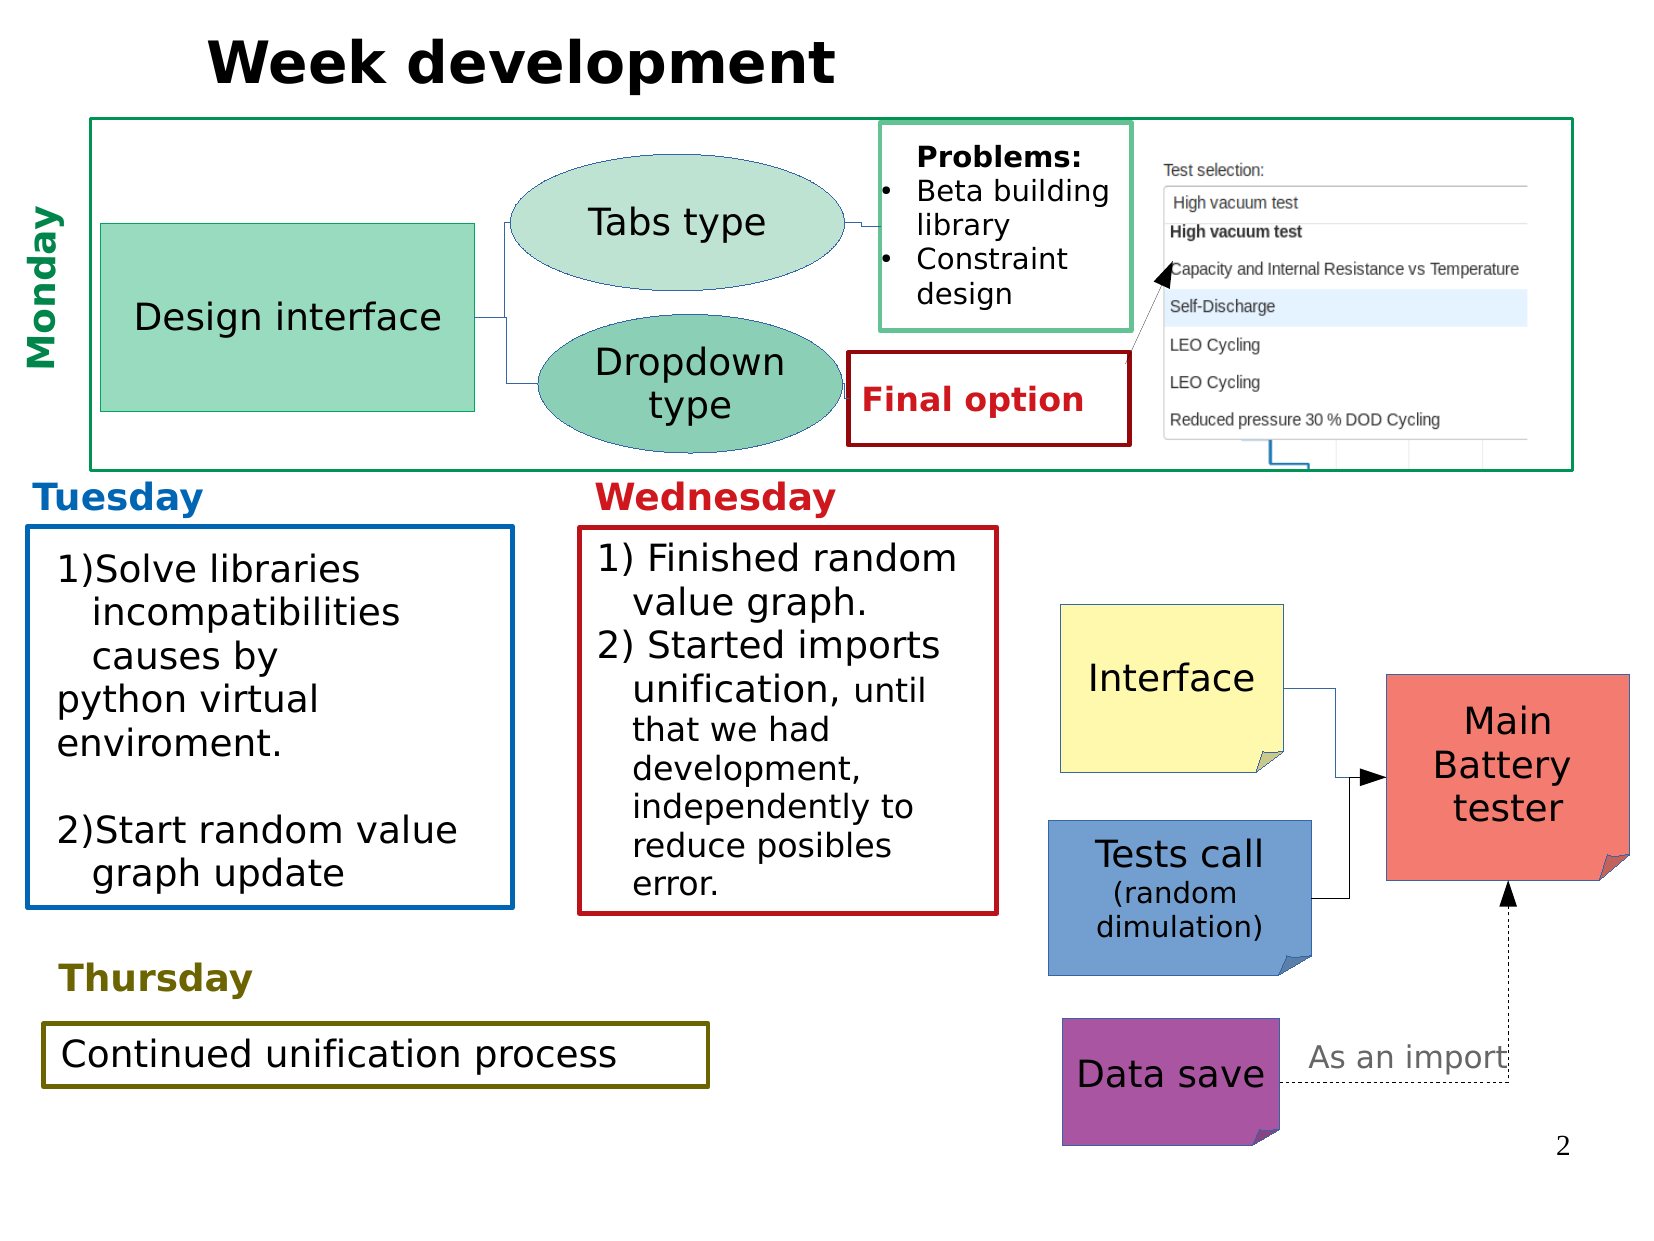

Week development
Problems:
Beta building library
Constraint design
Monday
Tabs type
Design interface
Dropdown
type
Final option
Tuesday
Wednesday
 Finished random value graph.
 Started imports unification, until that we had development, independently to reduce posibles error.
Solve libraries incompatibilities causes by
python virtual enviroment.
Start random value graph update
Interface
Main
Battery
tester
Tests call
(random
dimulation)
Thursday
Data save
Continued unification process
As an import
2